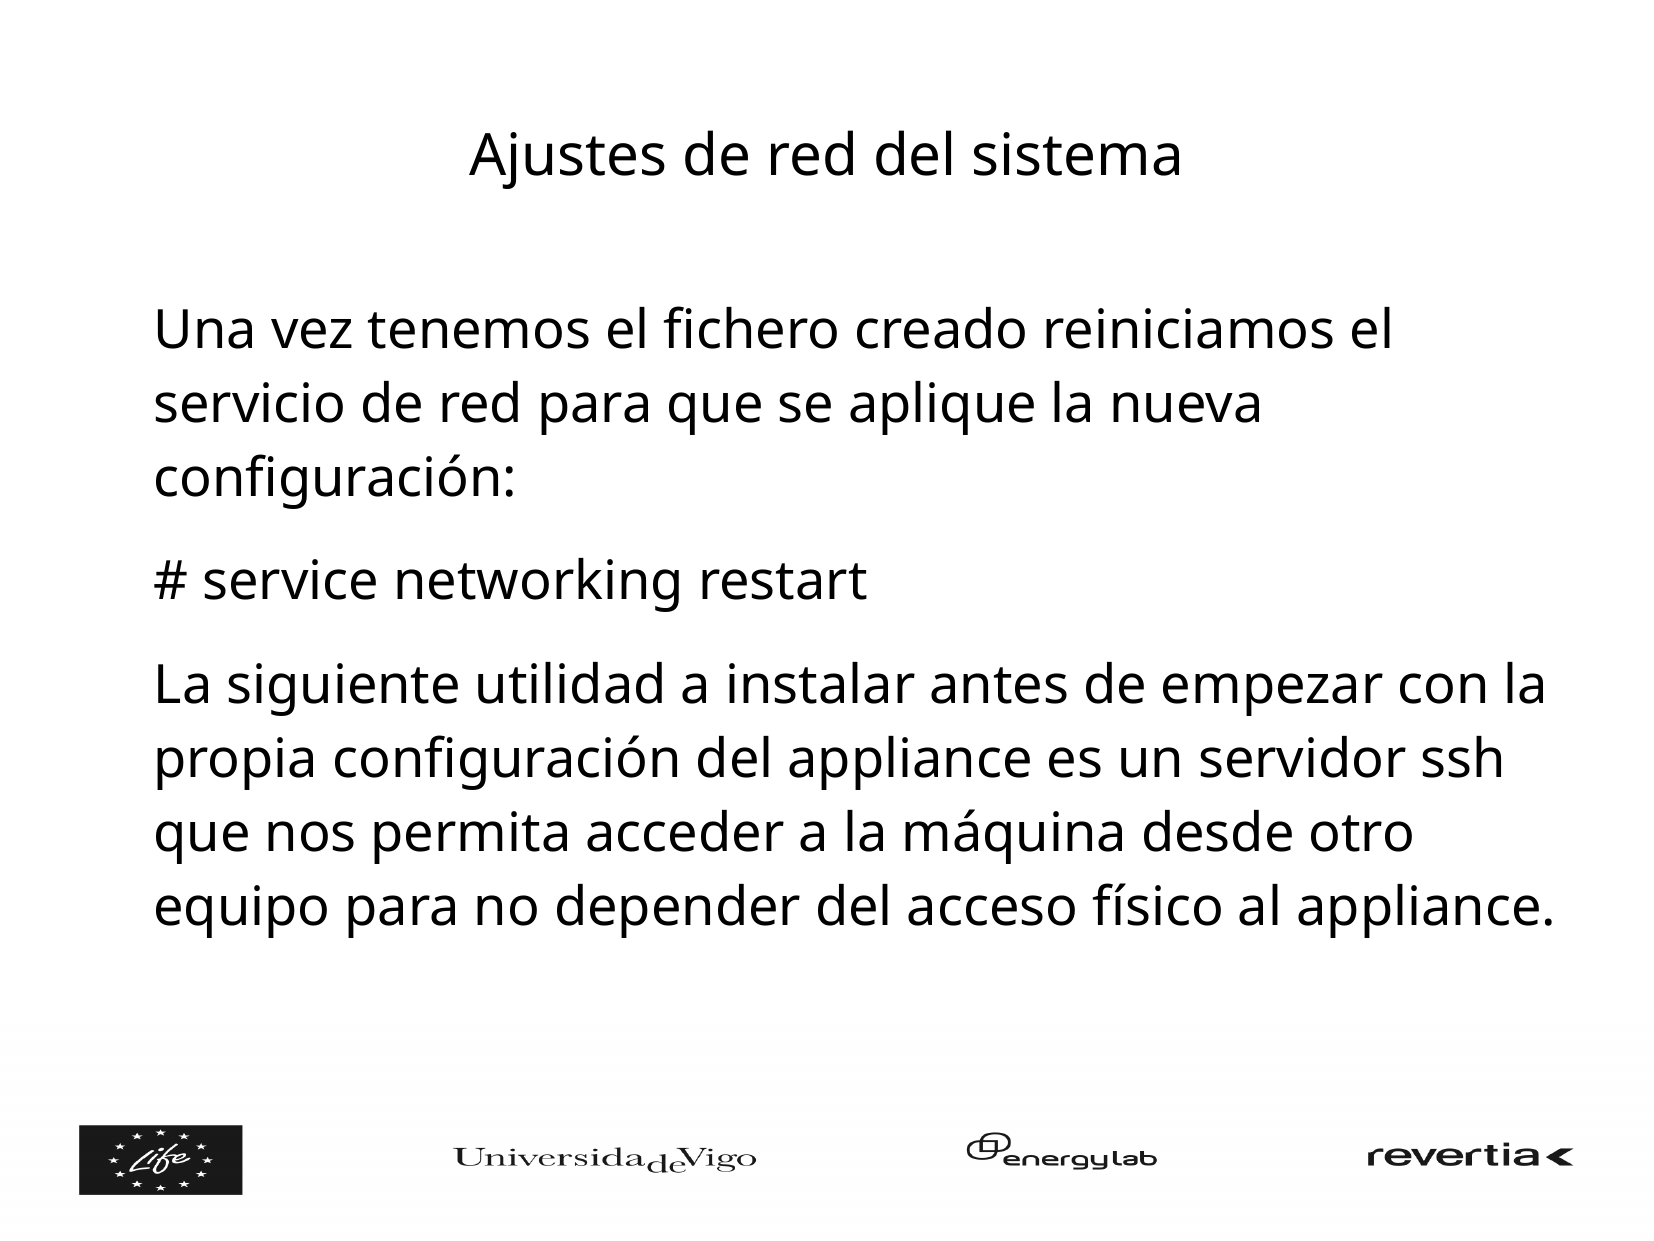

# Ajustes de red del sistema
Una vez tenemos el fichero creado reiniciamos el servicio de red para que se aplique la nueva configuración:
# service networking restart
La siguiente utilidad a instalar antes de empezar con la propia configuración del appliance es un servidor ssh que nos permita acceder a la máquina desde otro equipo para no depender del acceso físico al appliance.